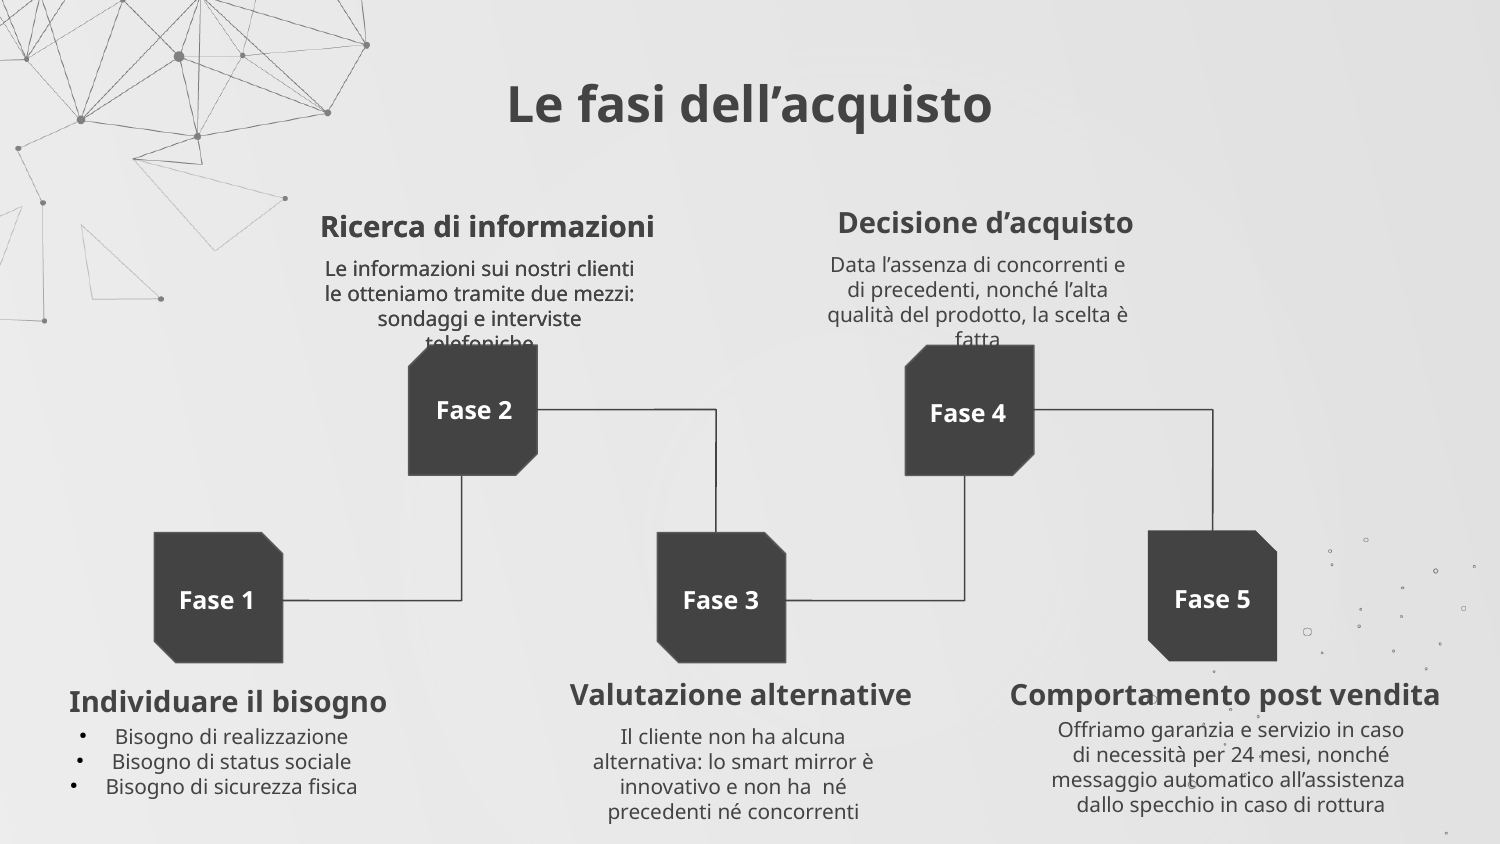

# Le fasi dell’acquisto
Decisione d’acquisto
Ricerca di informazioni
Ricerca di informazioni
Data l’assenza di concorrenti e di precedenti, nonché l’alta qualità del prodotto, la scelta è fatta
Le informazioni sui nostri clienti le otteniamo tramite due mezzi: sondaggi e interviste telefoniche
Le informazioni sui nostri clienti le otteniamo tramite due mezzi: sondaggi e interviste telefoniche
Fase 2
Fase 4
Fase 5
Fase 1
Fase 3
Valutazione alternative
Comportamento post vendita
Individuare il bisogno
Offriamo garanzia e servizio in caso di necessità per 24 mesi, nonché messaggio automatico all’assistenza dallo specchio in caso di rottura
Bisogno di realizzazione
Bisogno di status sociale
Bisogno di sicurezza fisica
Il cliente non ha alcuna alternativa: lo smart mirror è innovativo e non ha né precedenti né concorrenti